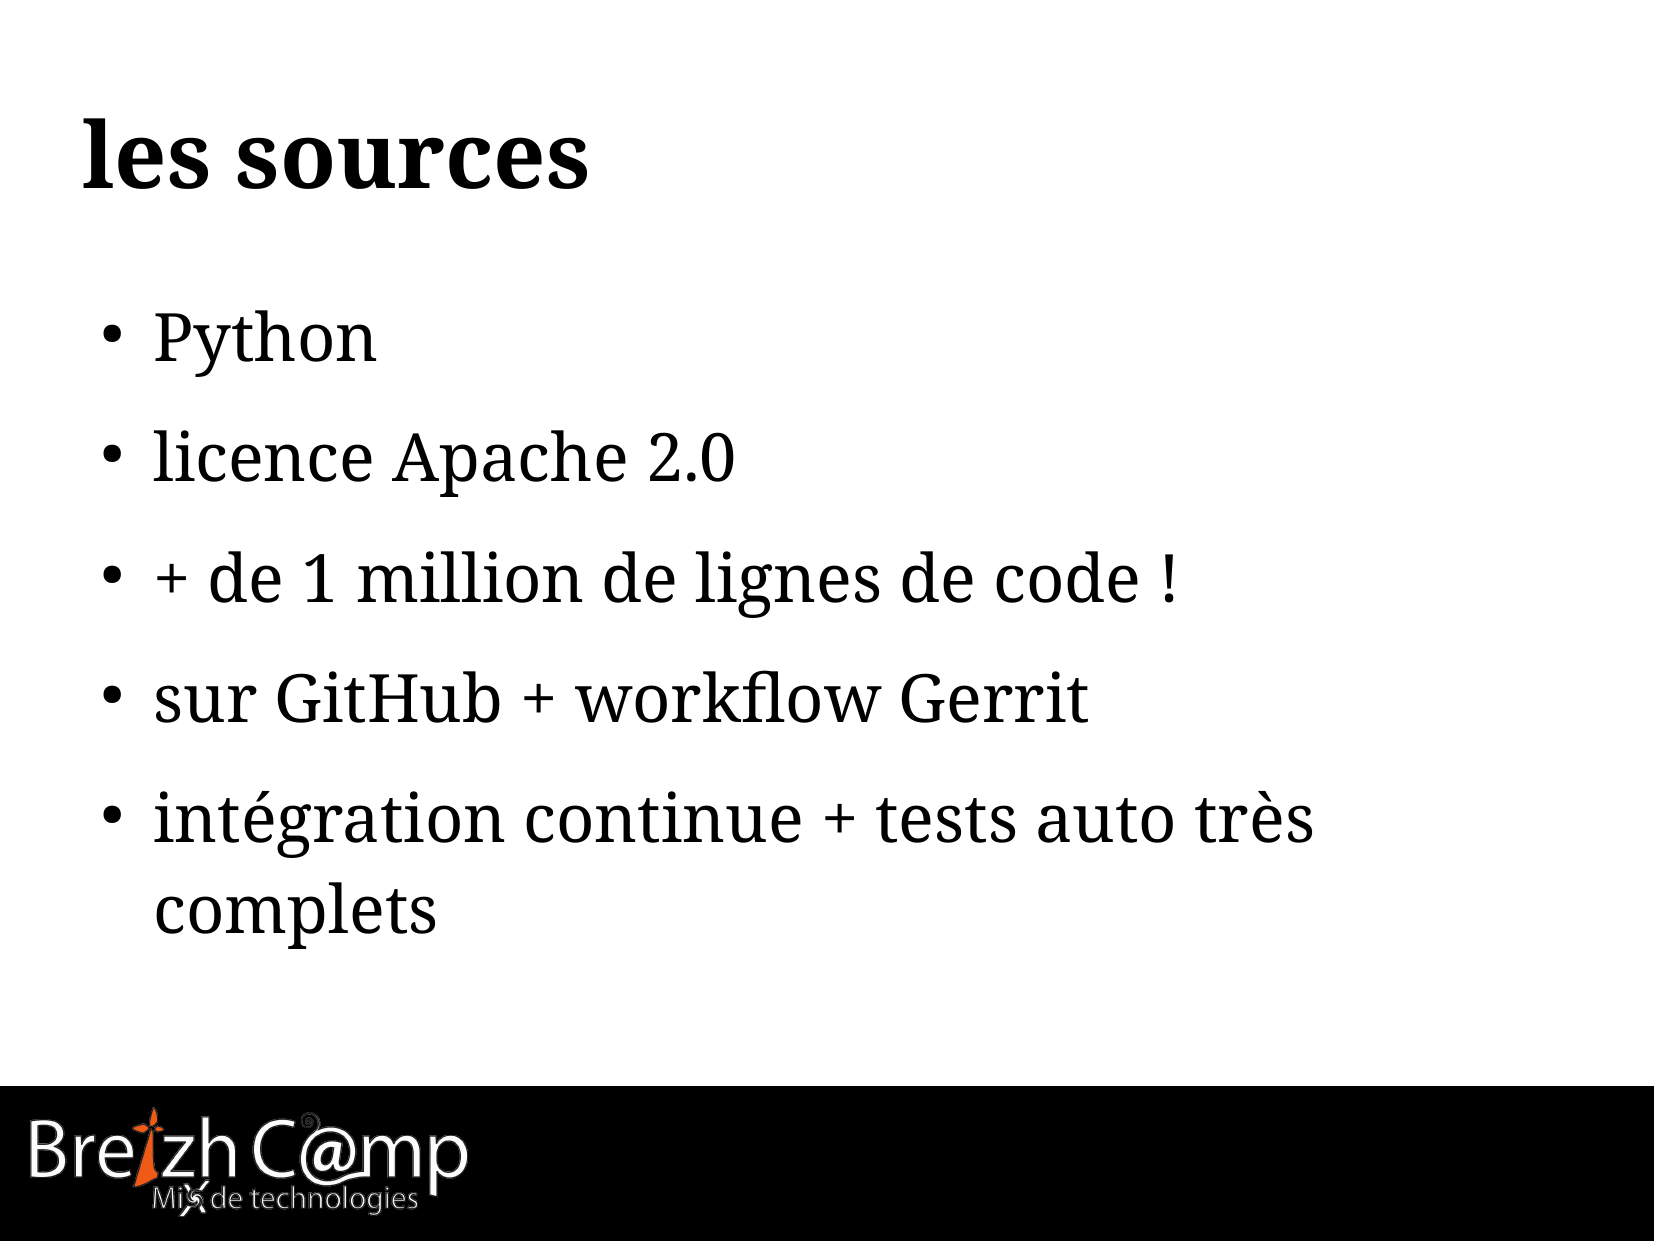

# les sources
Python
licence Apache 2.0
+ de 1 million de lignes de code !
sur GitHub + workflow Gerrit
intégration continue + tests auto très complets
23